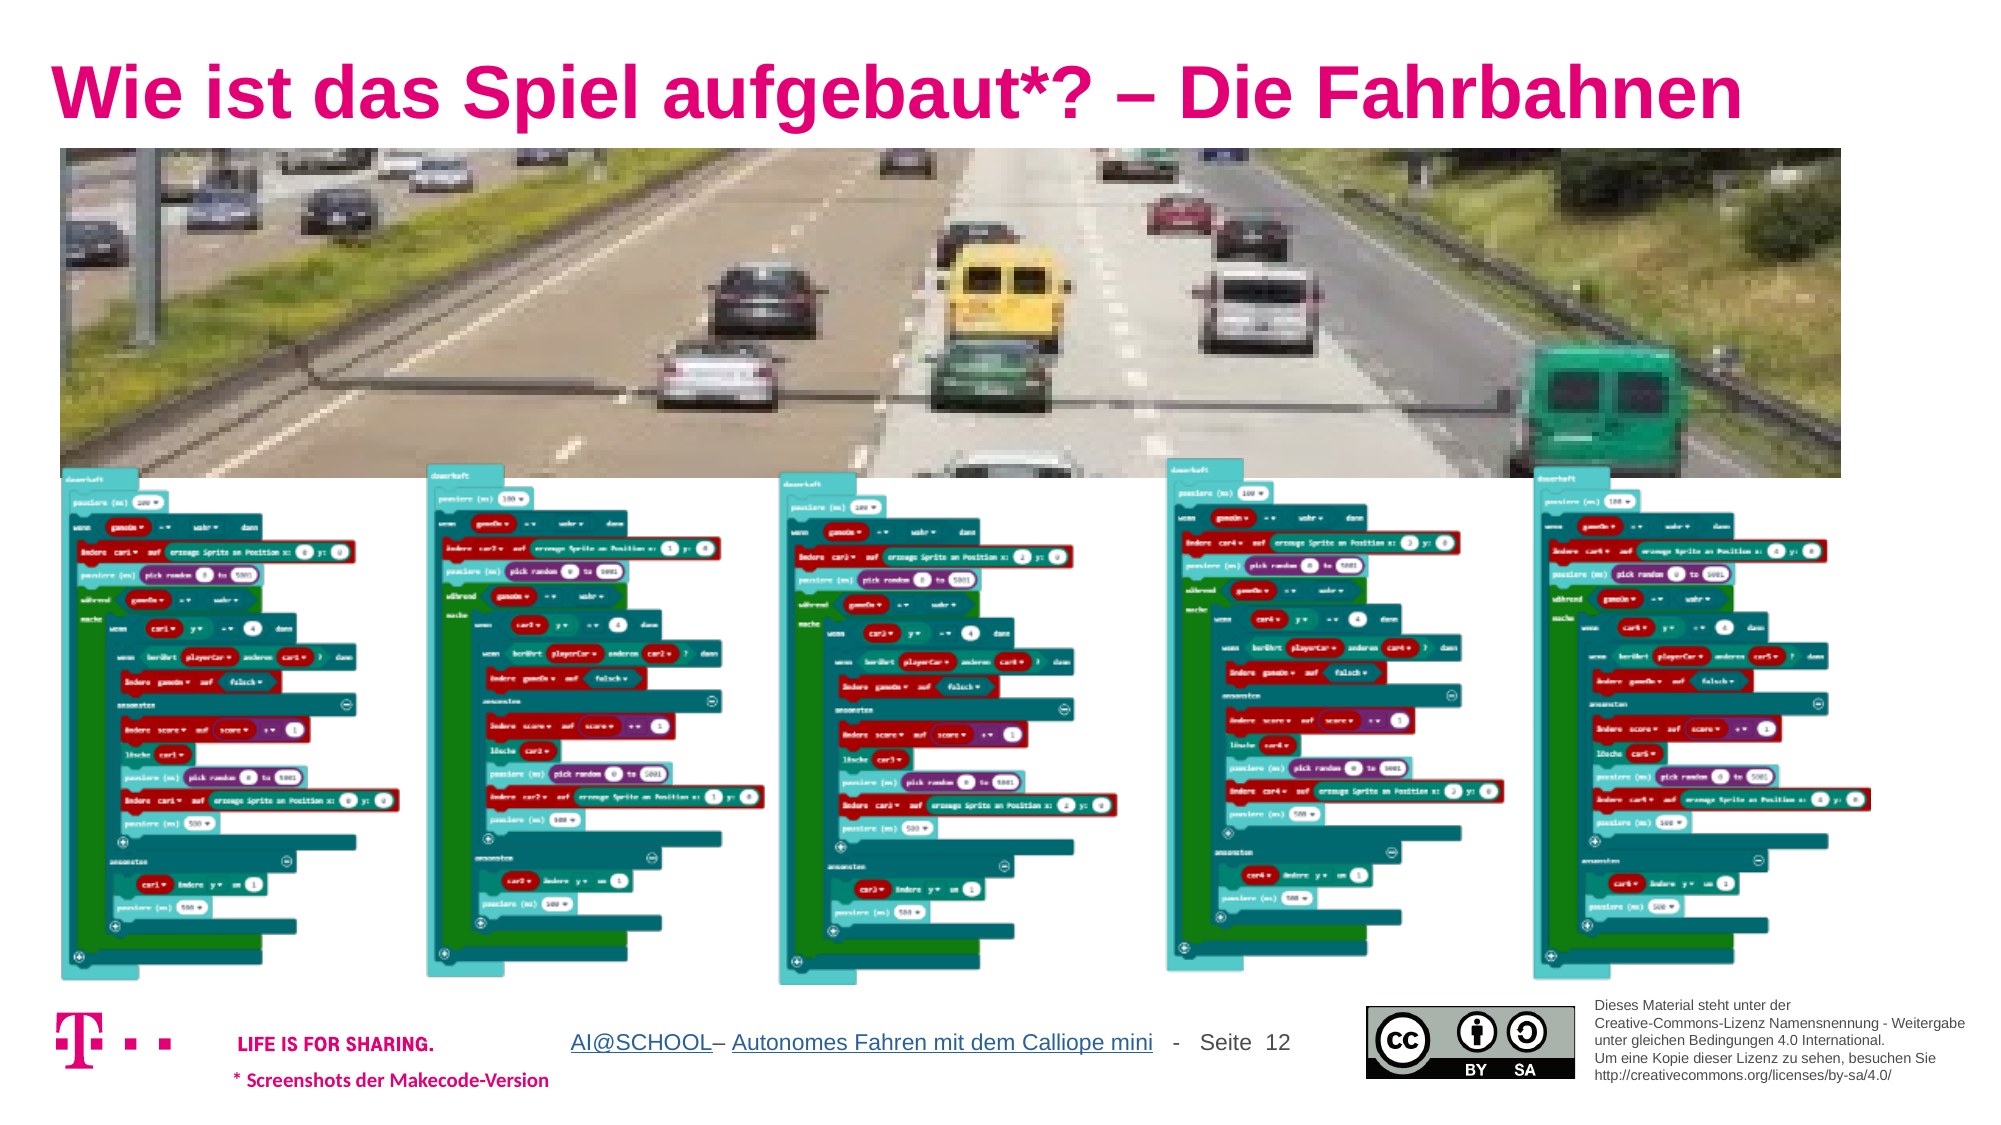

Wie ist das Spiel aufgebaut*? – Die Fahrbahnen
* Screenshots der Makecode-Version